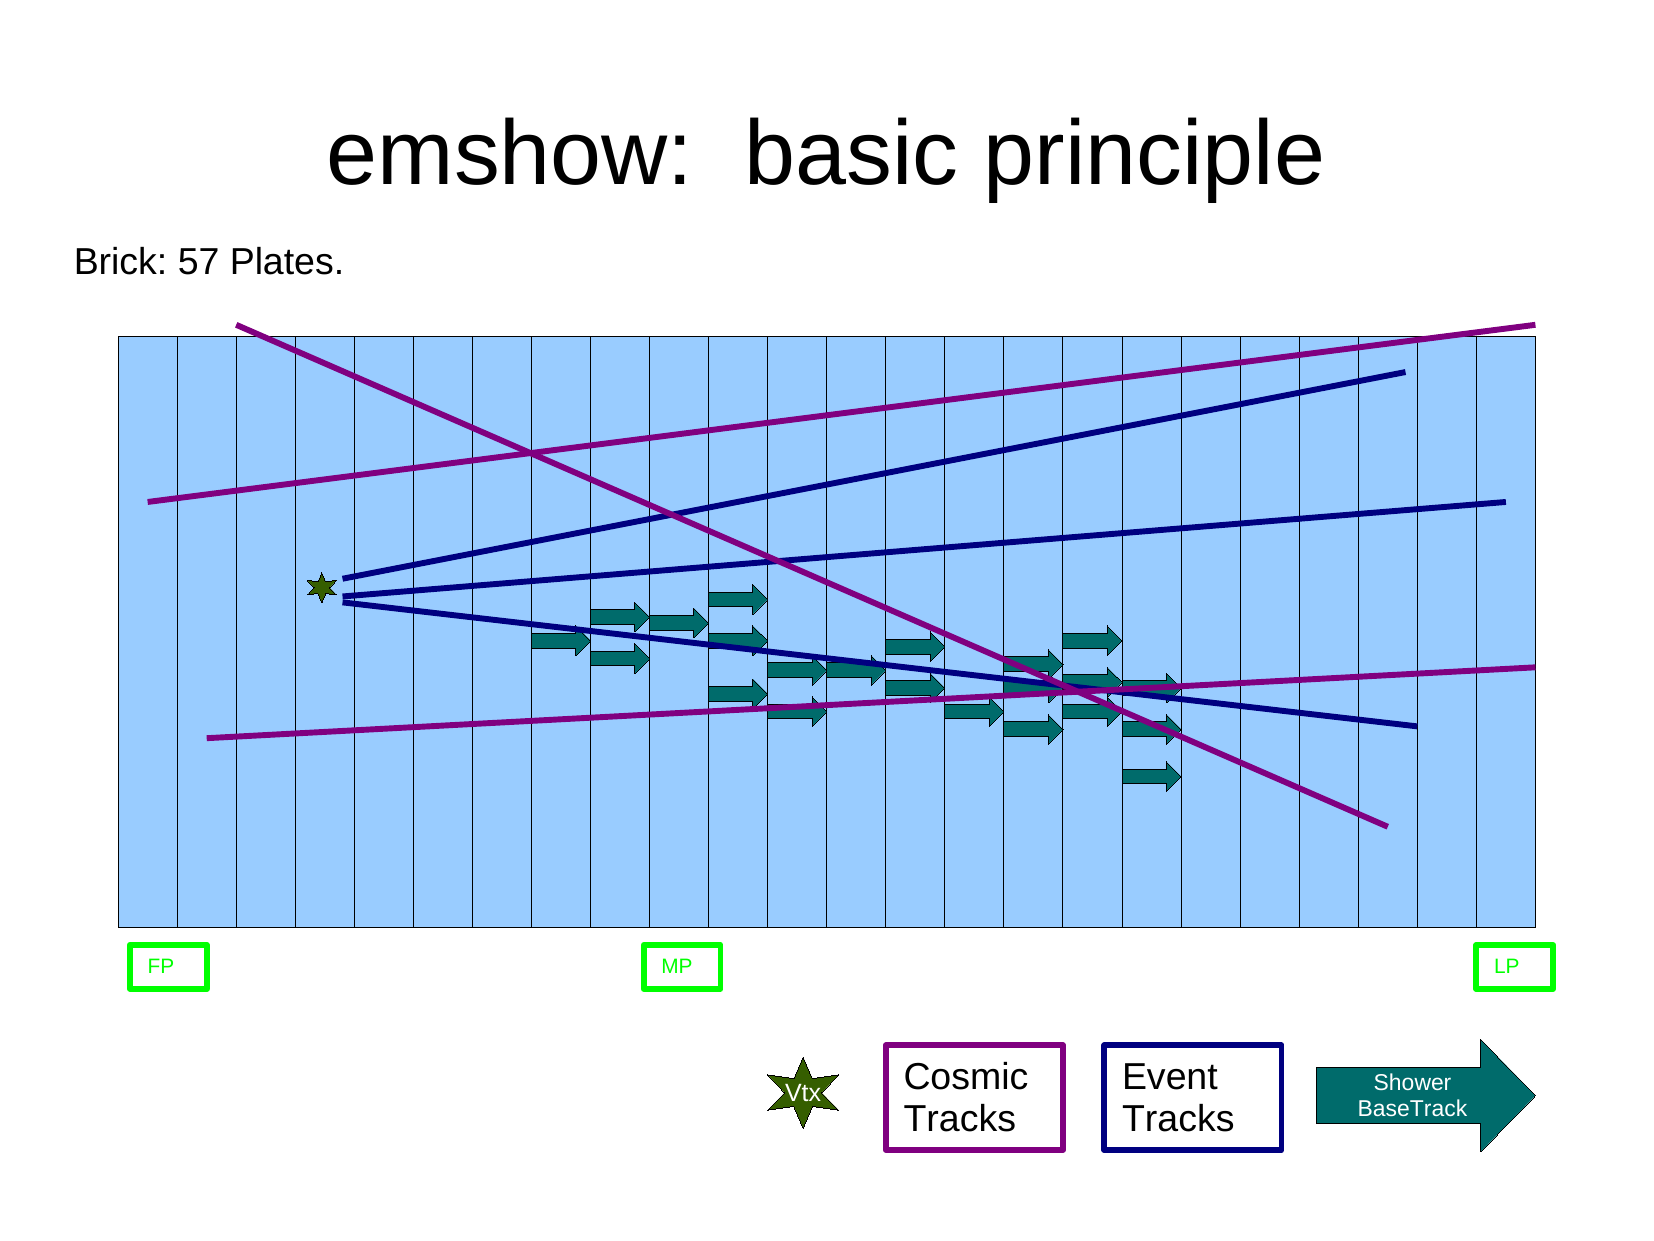

# emshow: basic principle
Brick: 57 Plates.
FP
MP
LP
Shower
BaseTrack
Cosmic Tracks
Event Tracks
Vtx